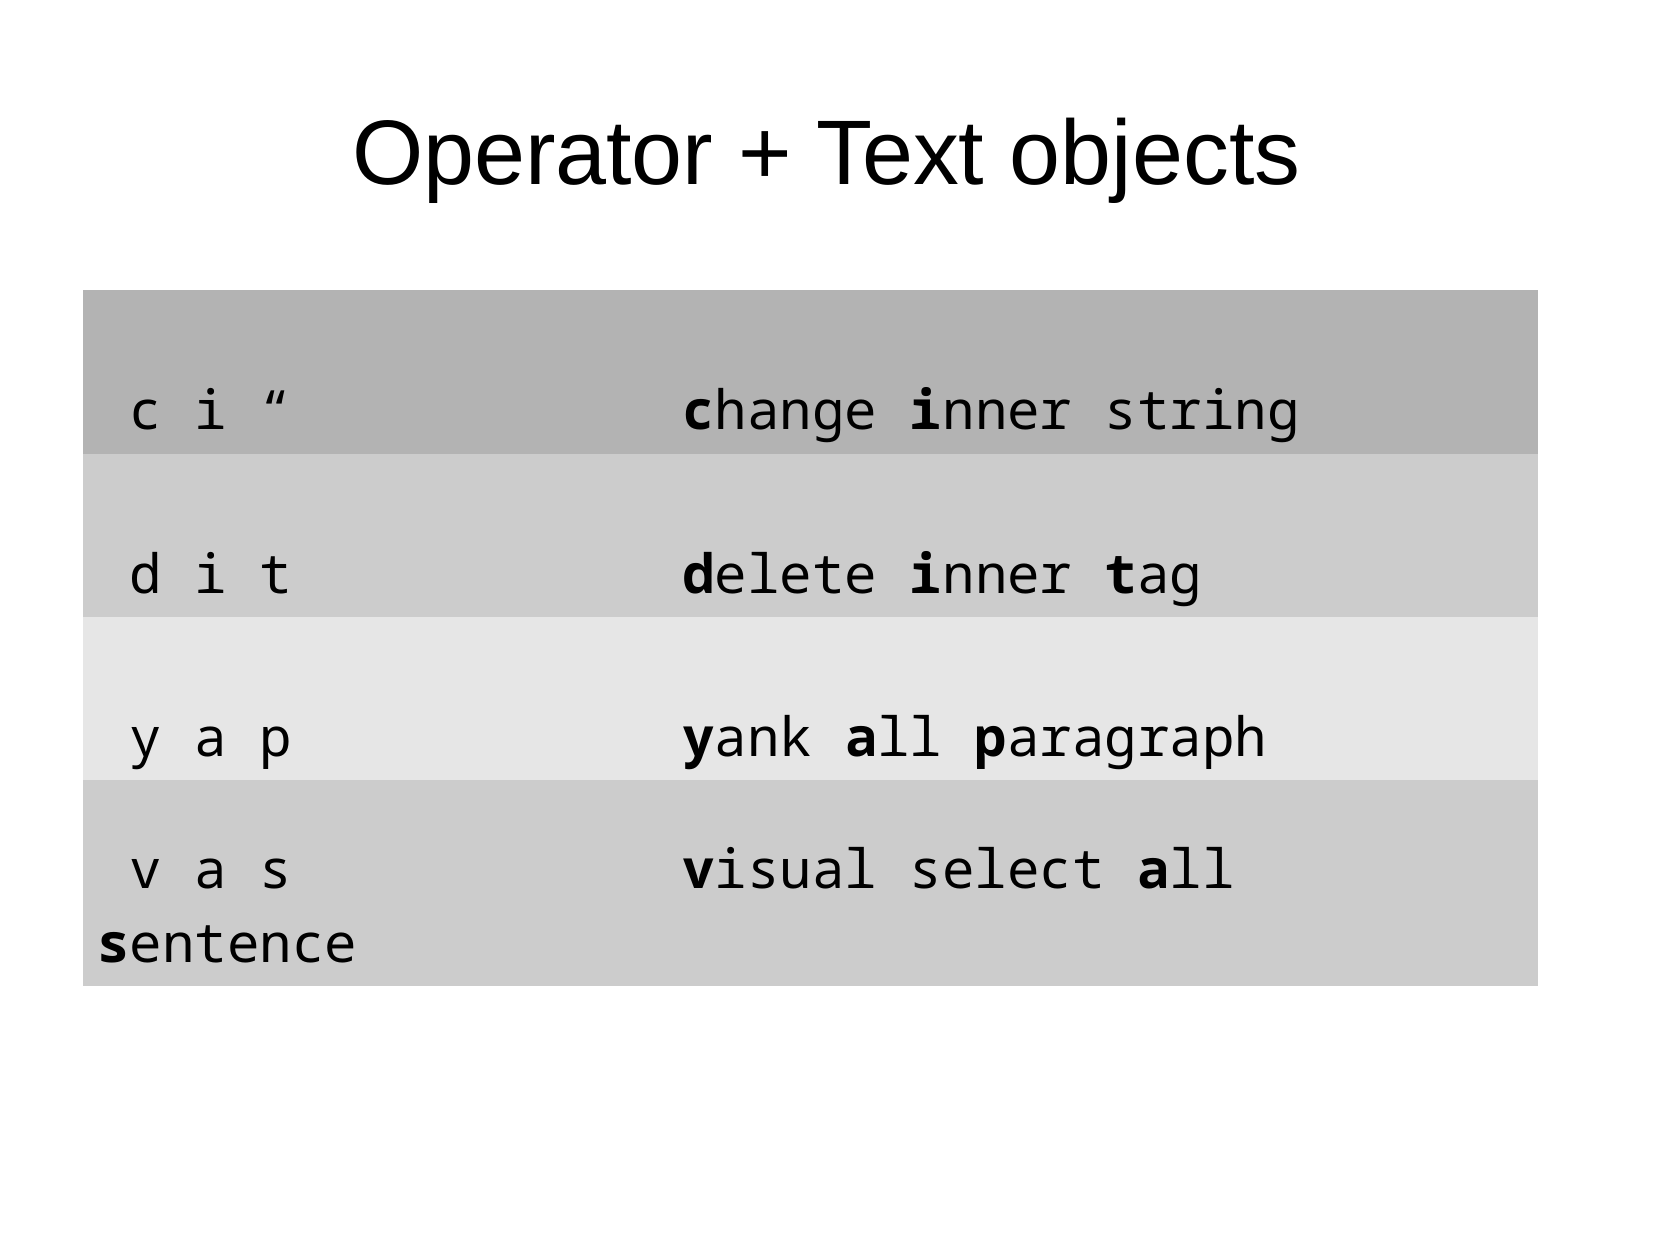

# Operator + Text objects
| c i “ change inner string |
| --- |
| d i t delete inner tag |
| y a p yank all paragraph |
| v a s visual select all sentence |